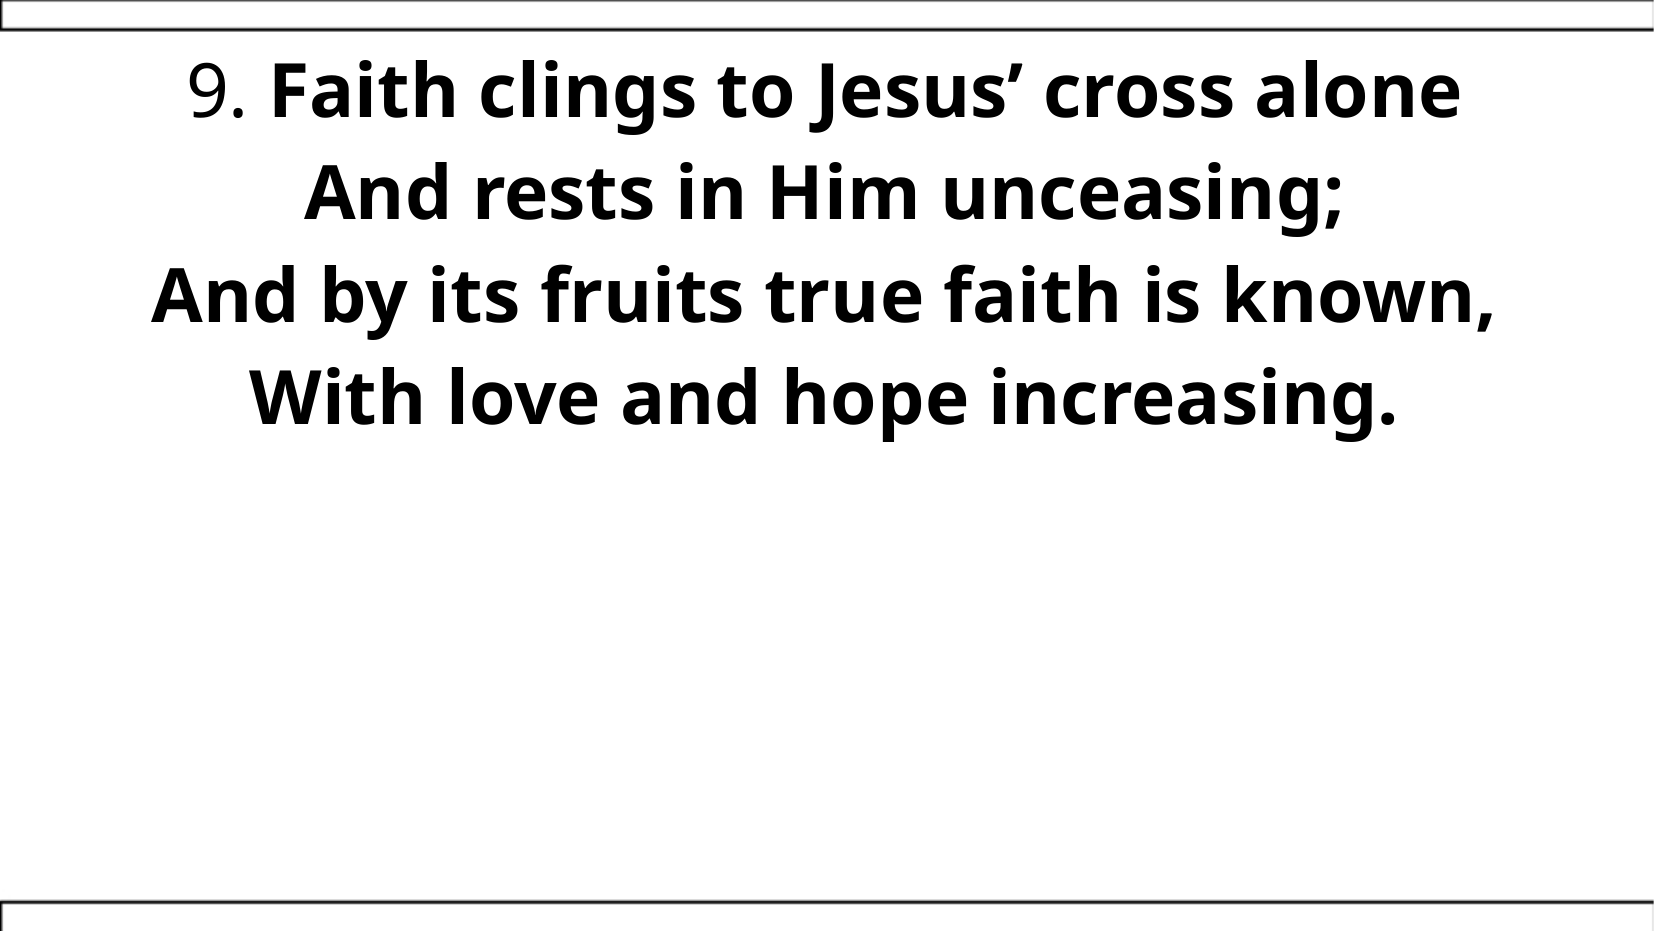

9. Faith clings to Jesus’ cross alone
And rests in Him unceasing;
And by its fruits true faith is known,
With love and hope increasing.